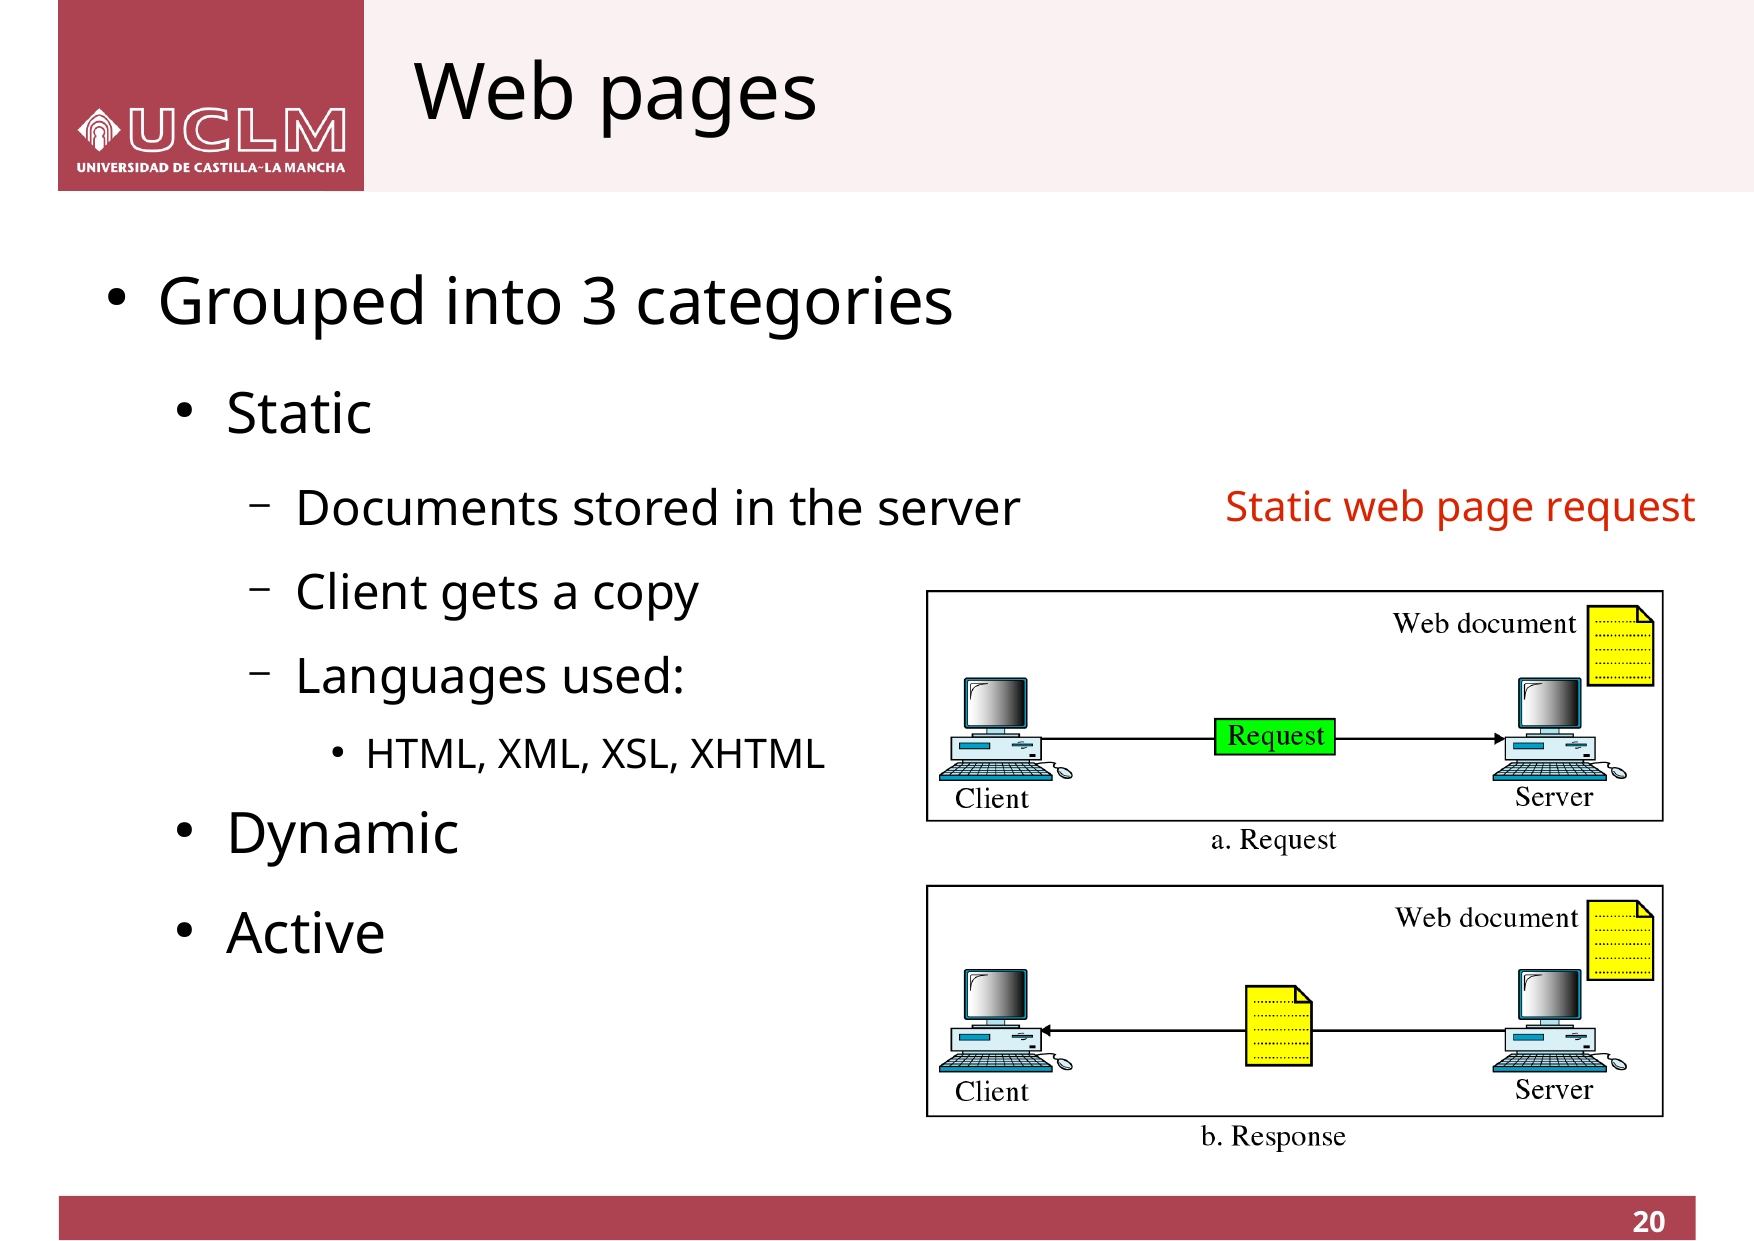

# Web pages
Grouped into 3 categories
Static
Documents stored in the server
Client gets a copy
Languages used:
HTML, XML, XSL, XHTML
Dynamic
Active
Static web page request
20